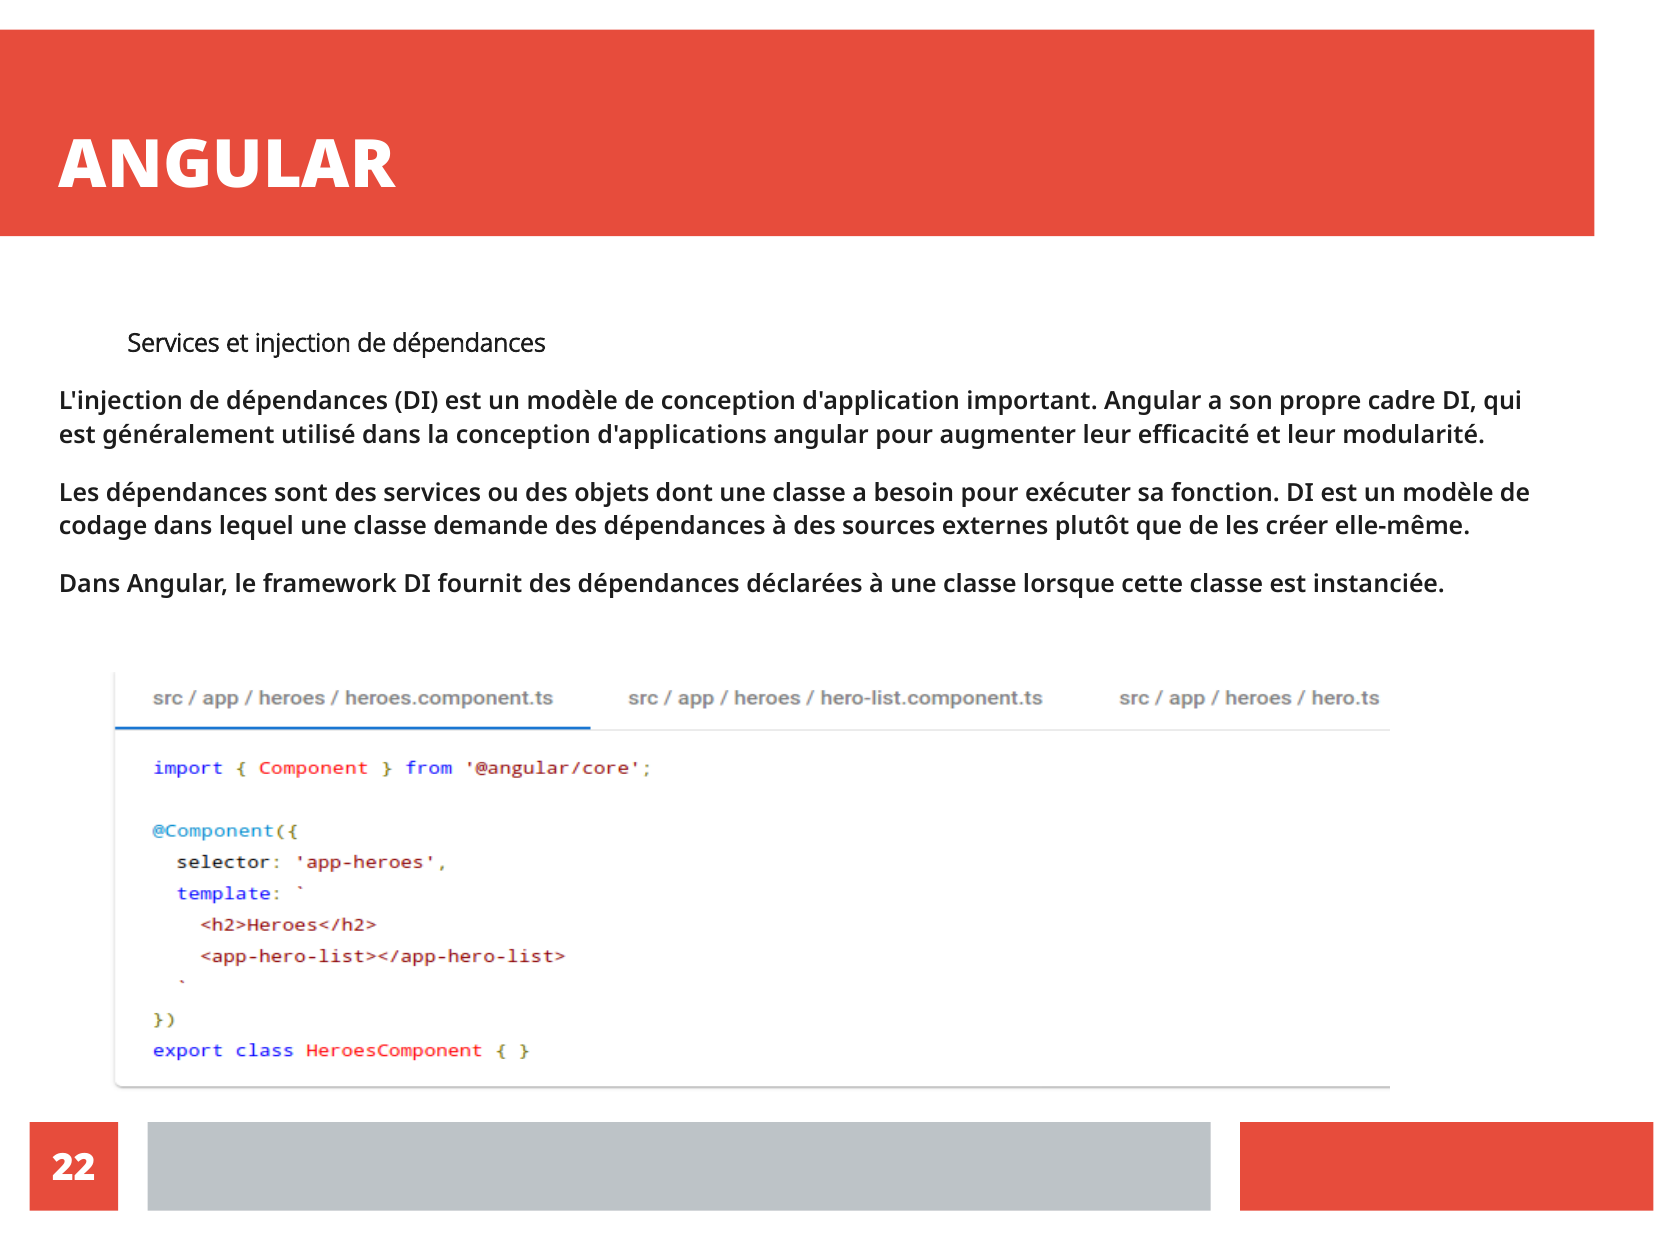

# ANGULAR
Services et injection de dépendances
L'injection de dépendances (DI) est un modèle de conception d'application important. Angular a son propre cadre DI, qui est généralement utilisé dans la conception d'applications angular pour augmenter leur efficacité et leur modularité.
Les dépendances sont des services ou des objets dont une classe a besoin pour exécuter sa fonction. DI est un modèle de codage dans lequel une classe demande des dépendances à des sources externes plutôt que de les créer elle-même.
Dans Angular, le framework DI fournit des dépendances déclarées à une classe lorsque cette classe est instanciée.
22